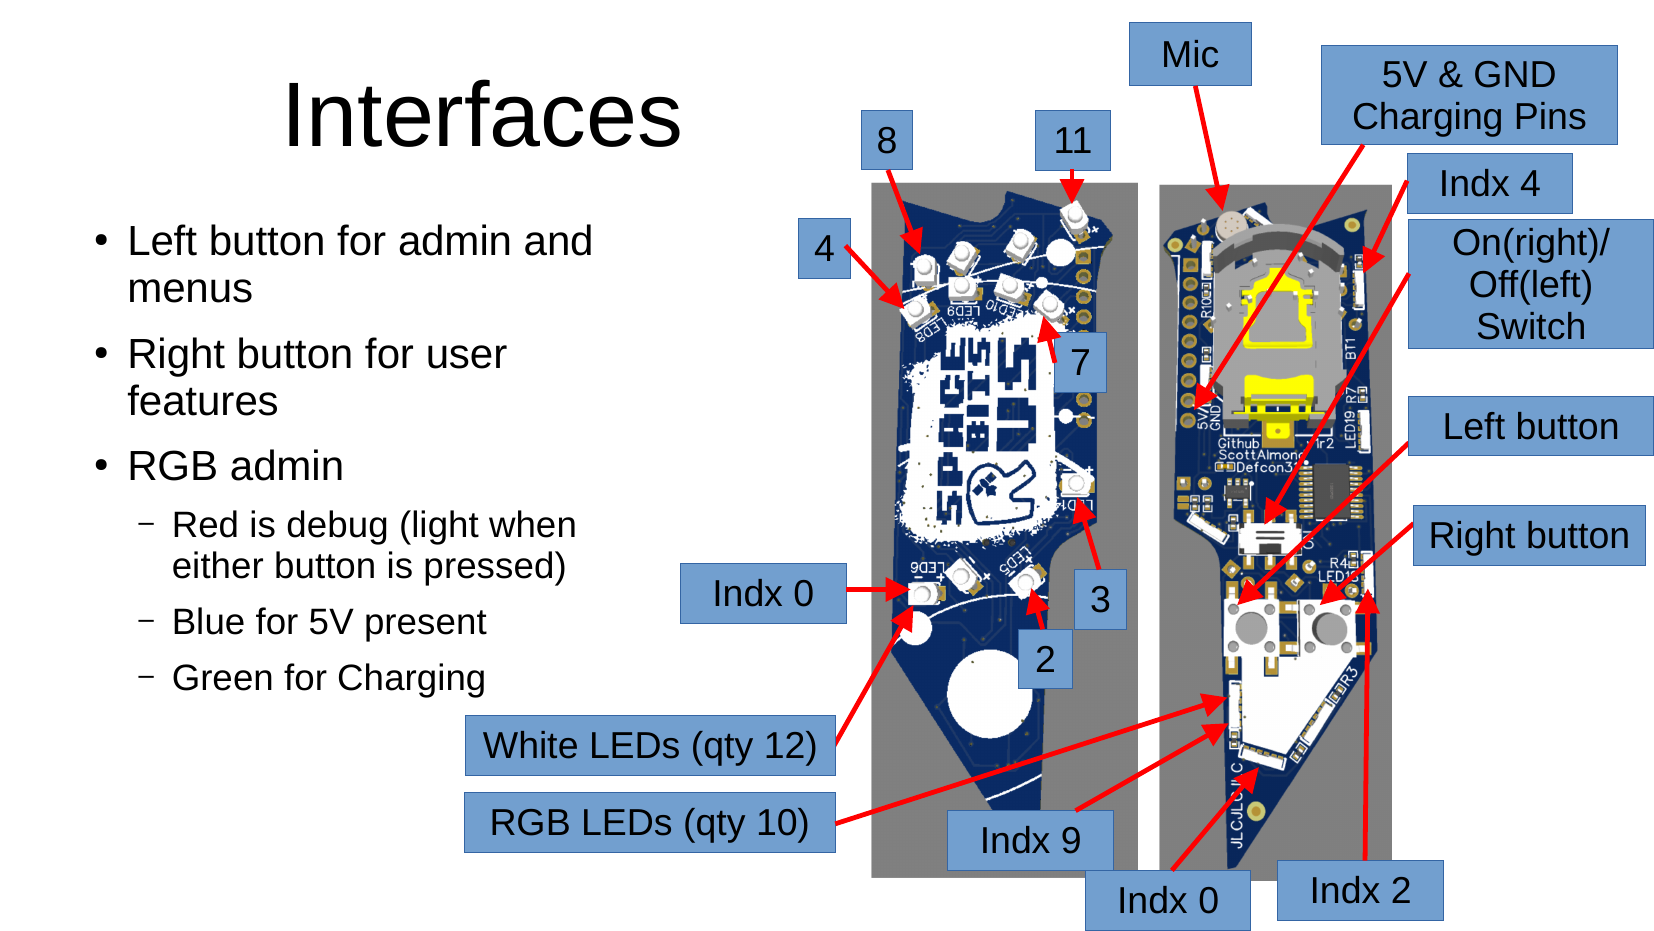

Mic
# Interfaces
5V & GND Charging Pins
8
11
Indx 4
Left button for admin and menus
Right button for user features
RGB admin
Red is debug (light when either button is pressed)
Blue for 5V present
Green for Charging
4
On(right)/Off(left) Switch
7
Left button
Right button
Indx 0
3
2
White LEDs (qty 12)
RGB LEDs (qty 10)
Indx 9
Indx 2
Indx 0